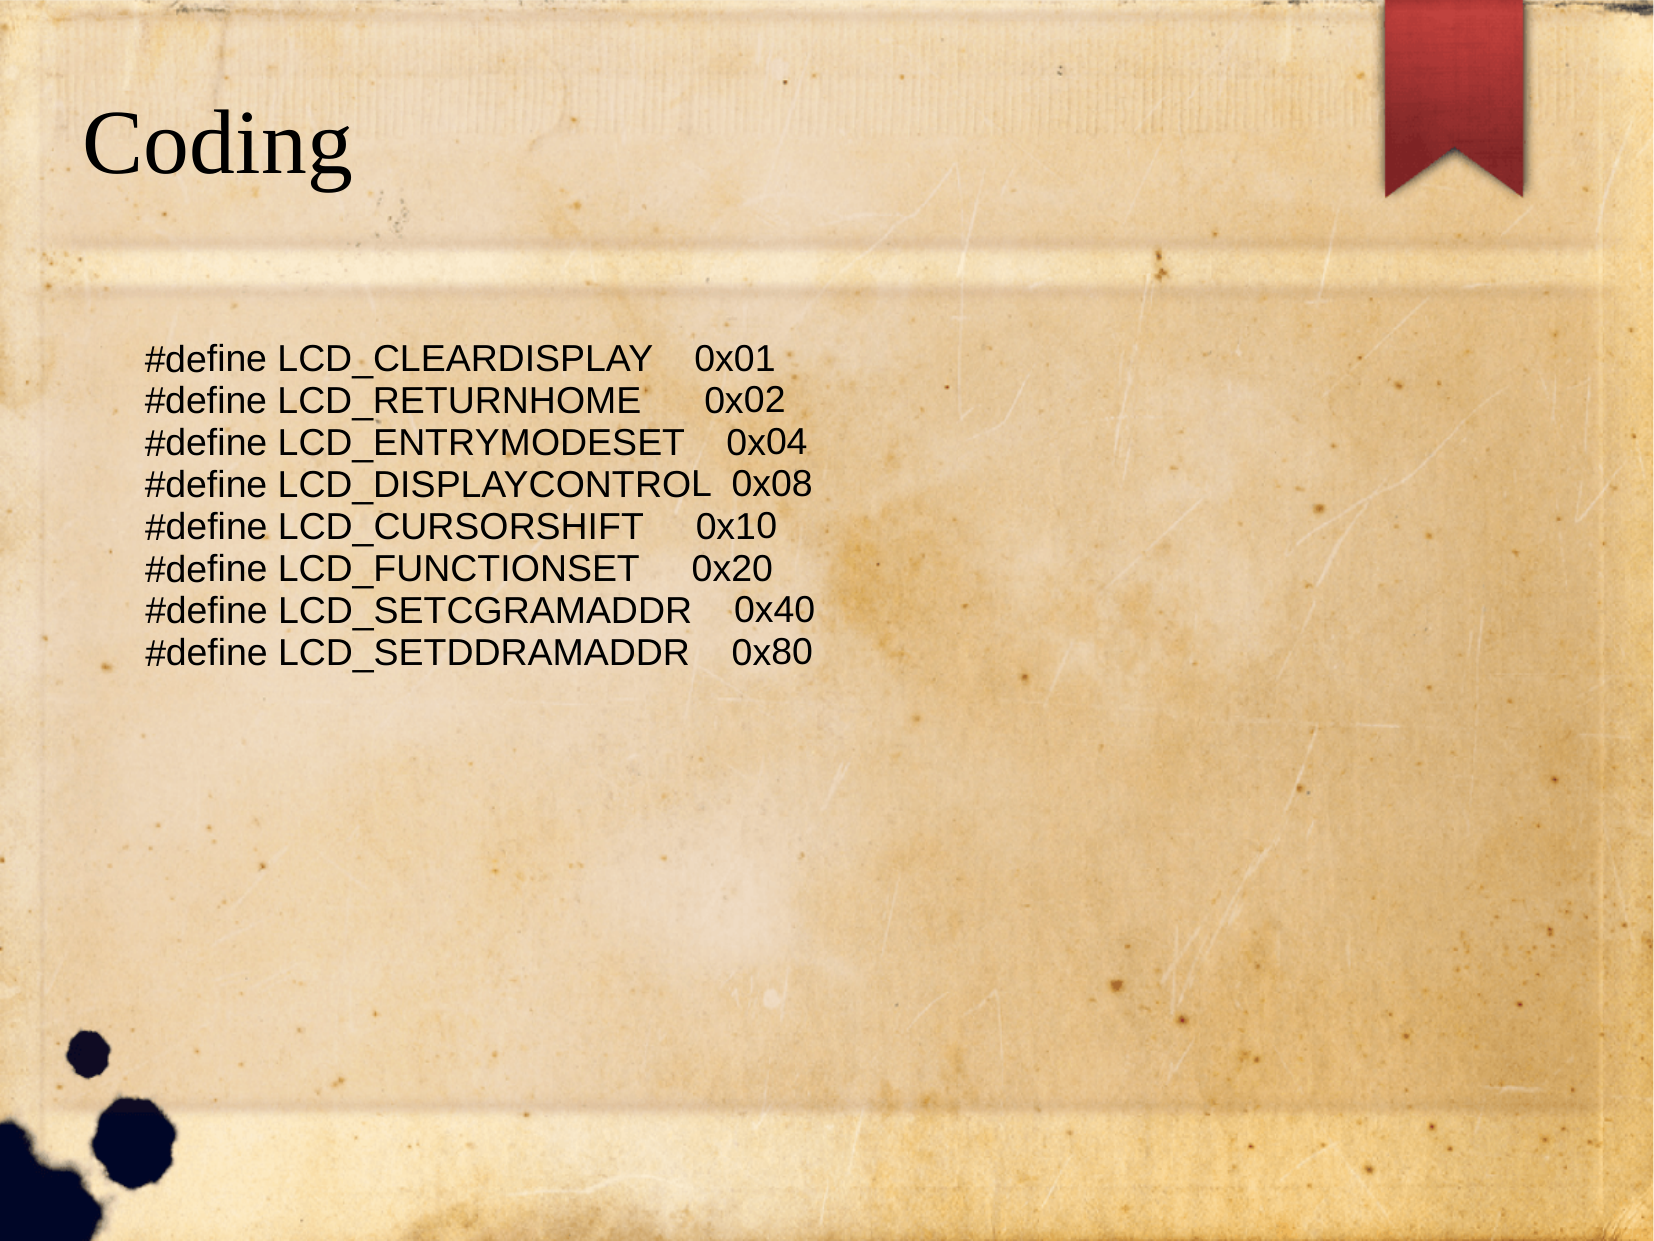

# Coding
#define LCD_CLEARDISPLAY 0x01
#define LCD_RETURNHOME 0x02
#define LCD_ENTRYMODESET 0x04
#define LCD_DISPLAYCONTROL 0x08
#define LCD_CURSORSHIFT 0x10
#define LCD_FUNCTIONSET 0x20
#define LCD_SETCGRAMADDR 0x40
#define LCD_SETDDRAMADDR 0x80